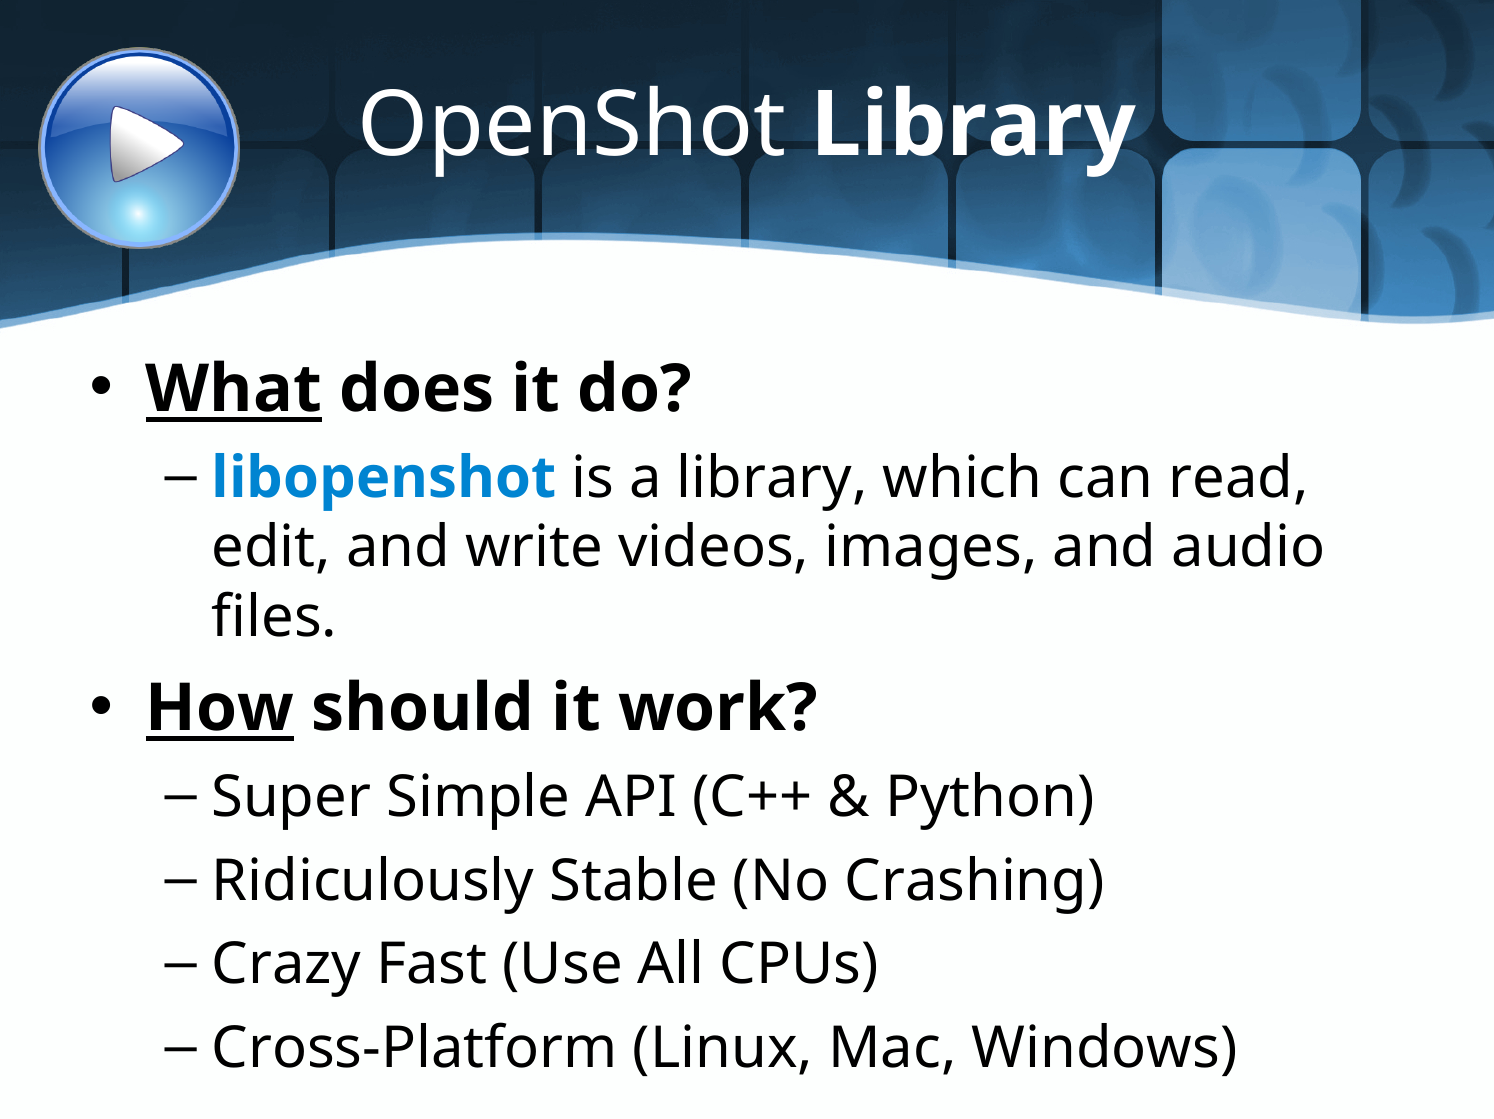

# OpenShot Library
What does it do?
libopenshot is a library, which can read, edit, and write videos, images, and audio files.
How should it work?
Super Simple API (C++ & Python)
Ridiculously Stable (No Crashing)
Crazy Fast (Use All CPUs)
Cross-Platform (Linux, Mac, Windows)